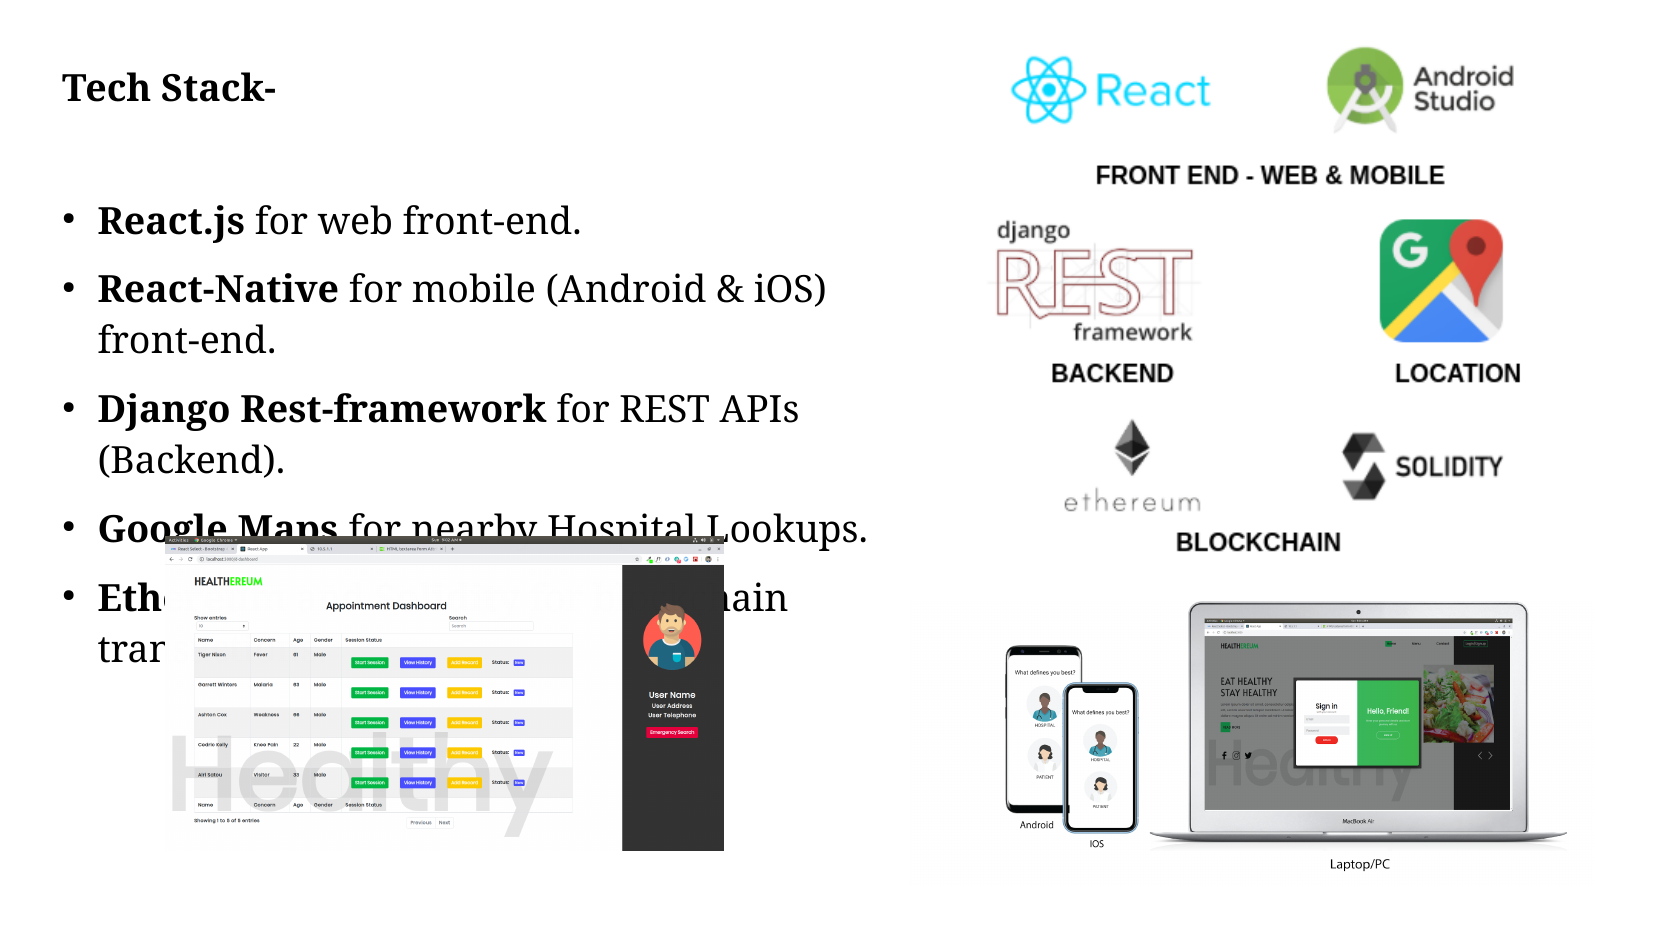

Tech Stack-
React.js for web front-end.
React-Native for mobile (Android & iOS) front-end.
Django Rest-framework for REST APIs (Backend).
Google Maps for nearby Hospital Lookups.
Ethereum and Solidity for blockchain transactions.